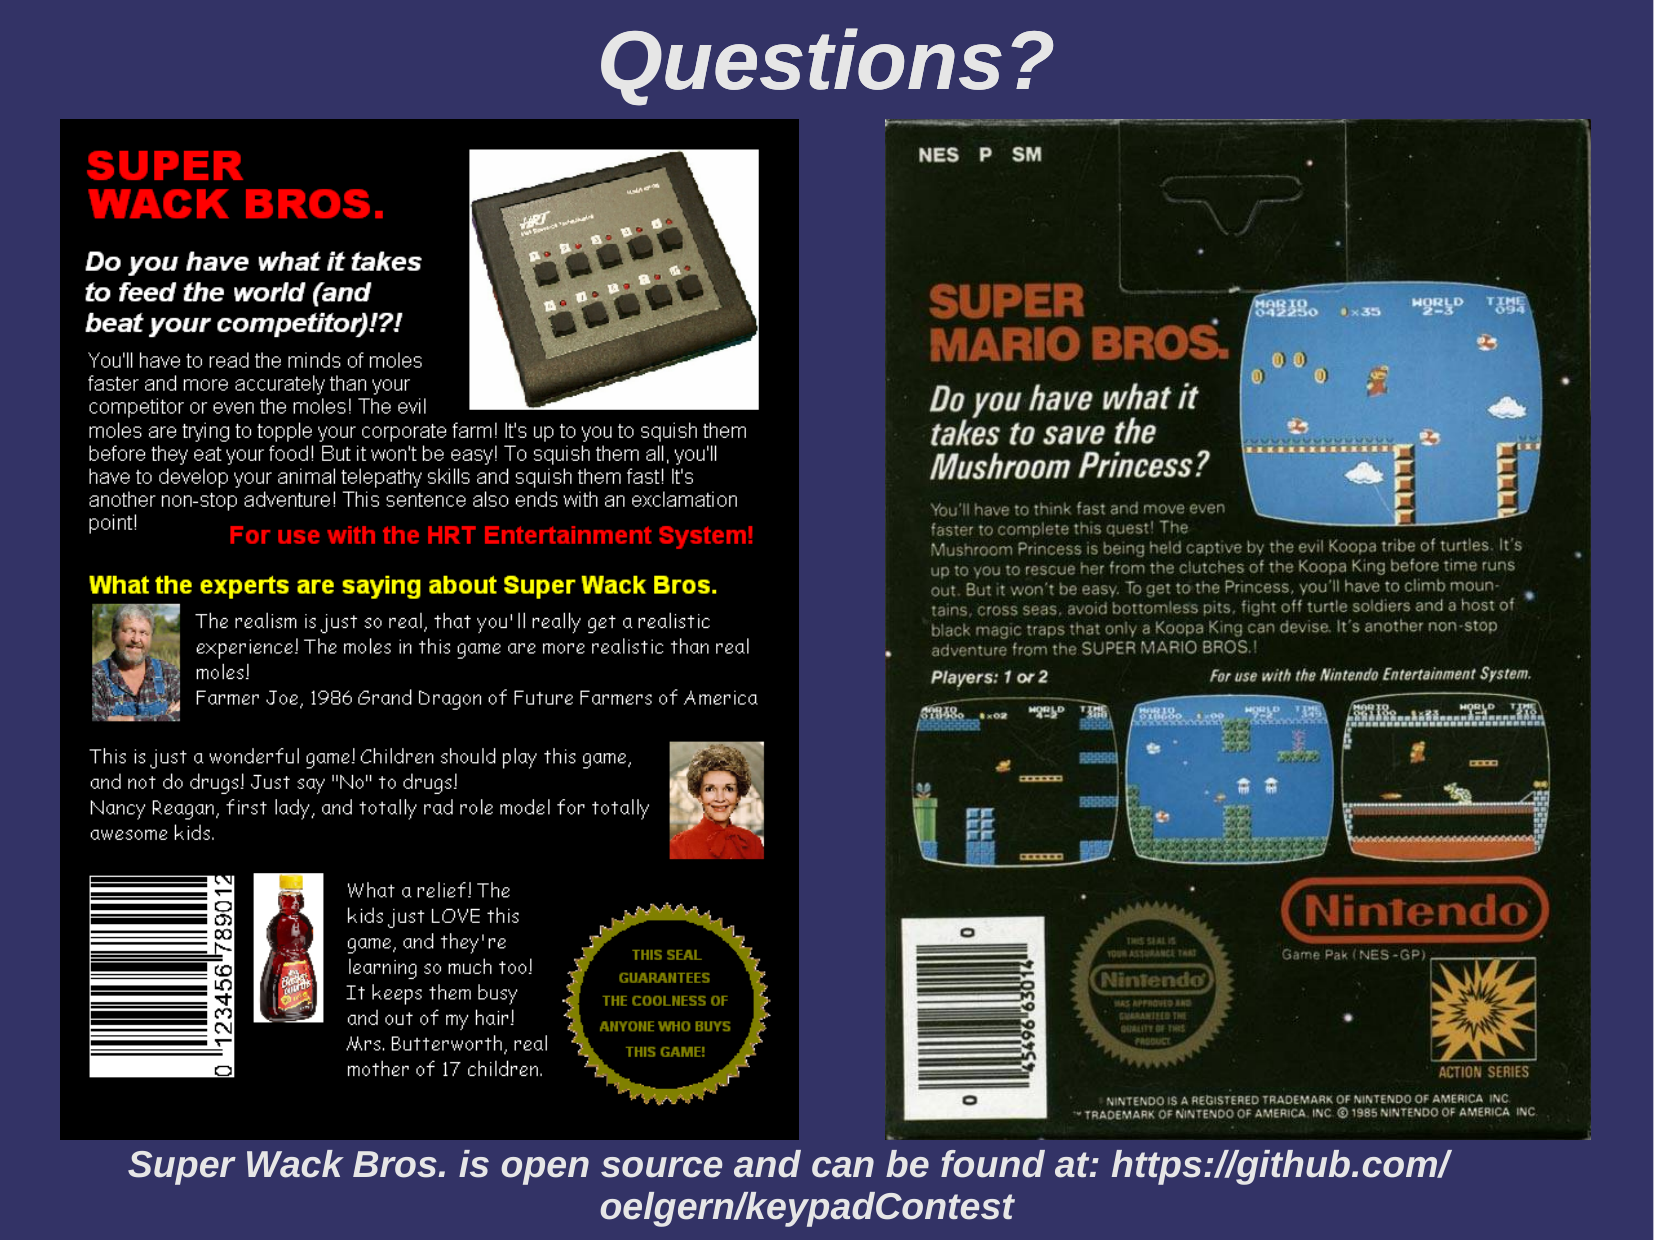

# Questions?
Questions?
Super Wack Bros. is open source and can be found at: https://github.com/oelgern/keypadContest